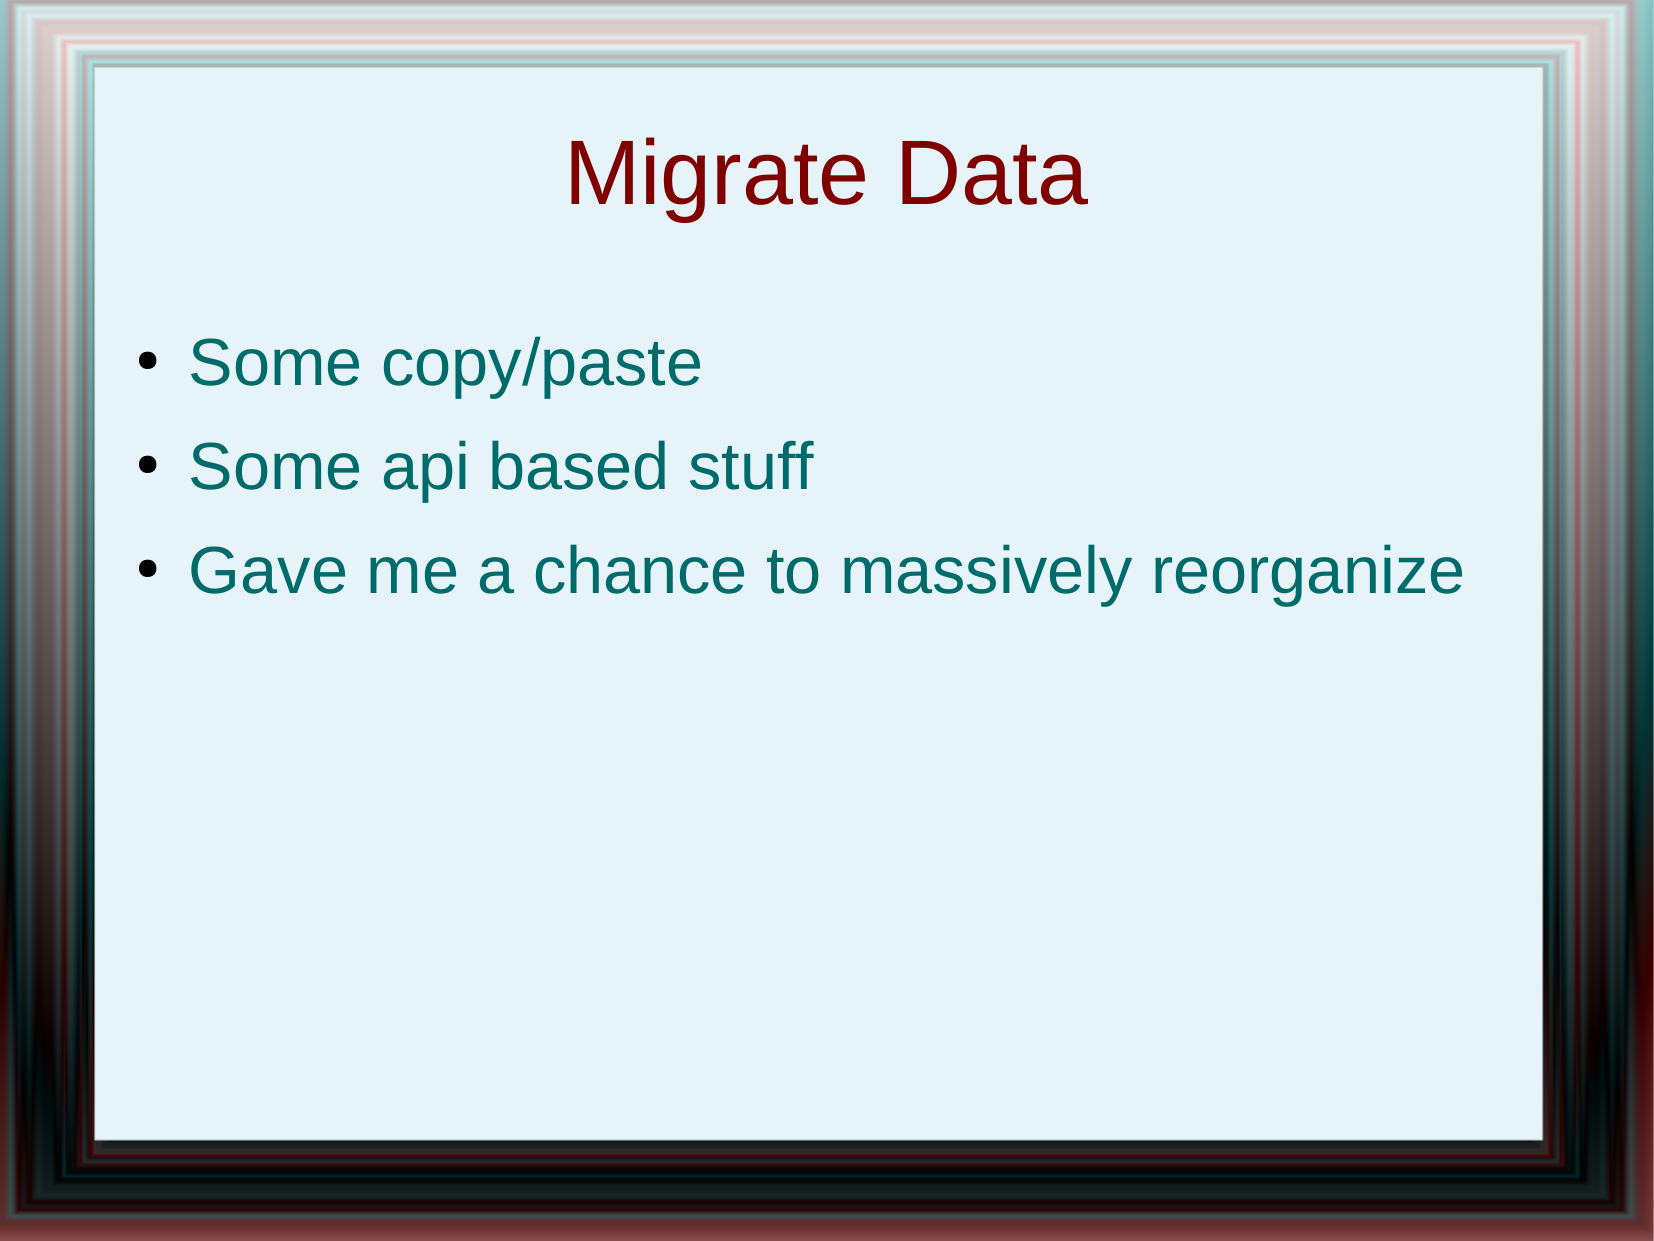

# Migrate Data
Some copy/paste
Some api based stuff
Gave me a chance to massively reorganize